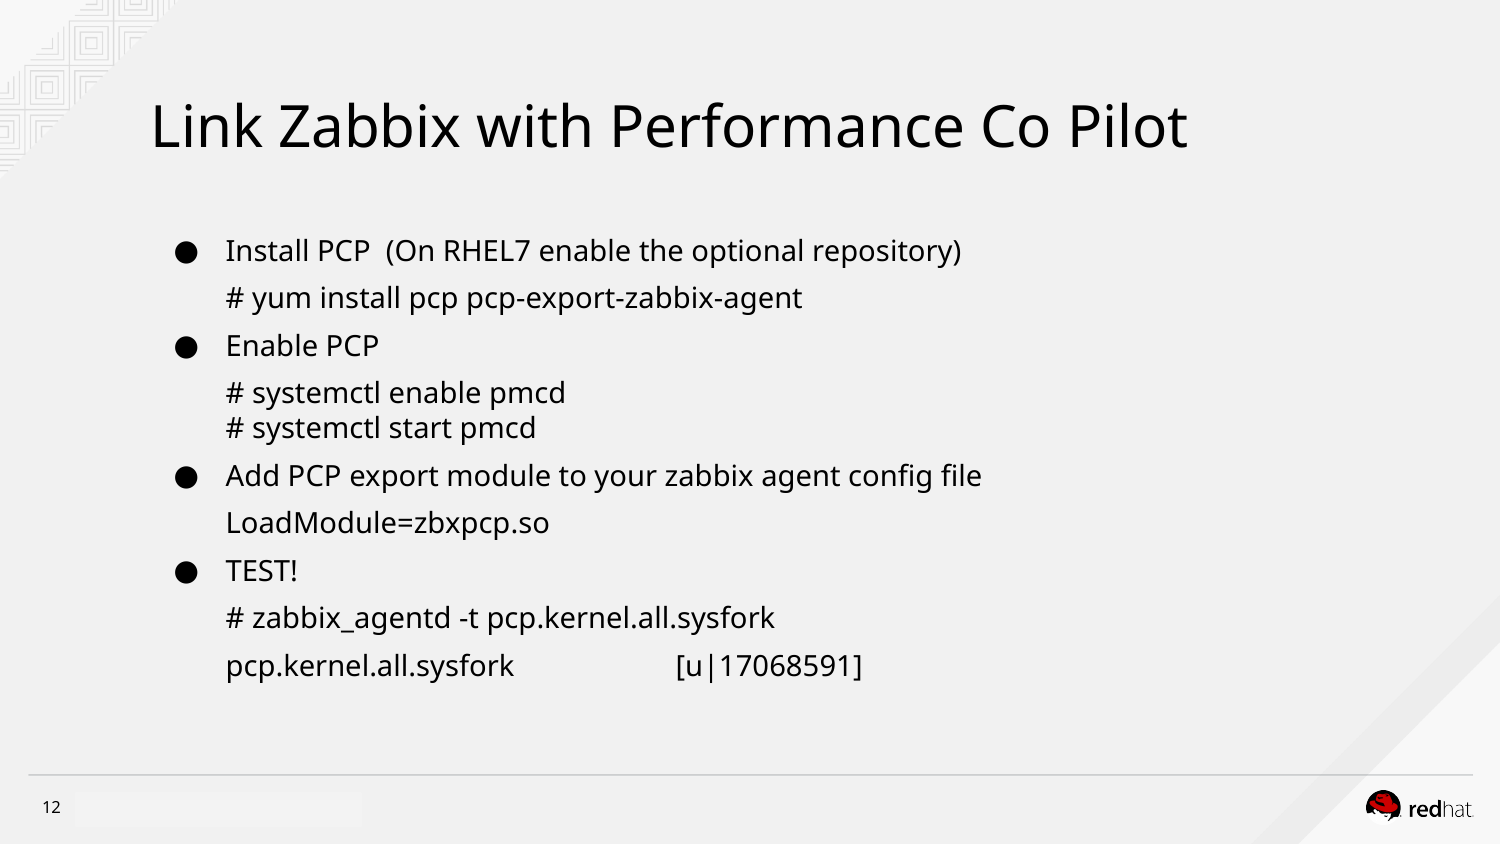

# Link Zabbix with Performance Co Pilot
Install PCP (On RHEL7 enable the optional repository)
	# yum install pcp pcp-export-zabbix-agent
Enable PCP
	# systemctl enable pmcd
	# systemctl start pmcd
Add PCP export module to your zabbix agent config file
LoadModule=zbxpcp.so
TEST!
# zabbix_agentd -t pcp.kernel.all.sysfork
pcp.kernel.all.sysfork 	[u|17068591]